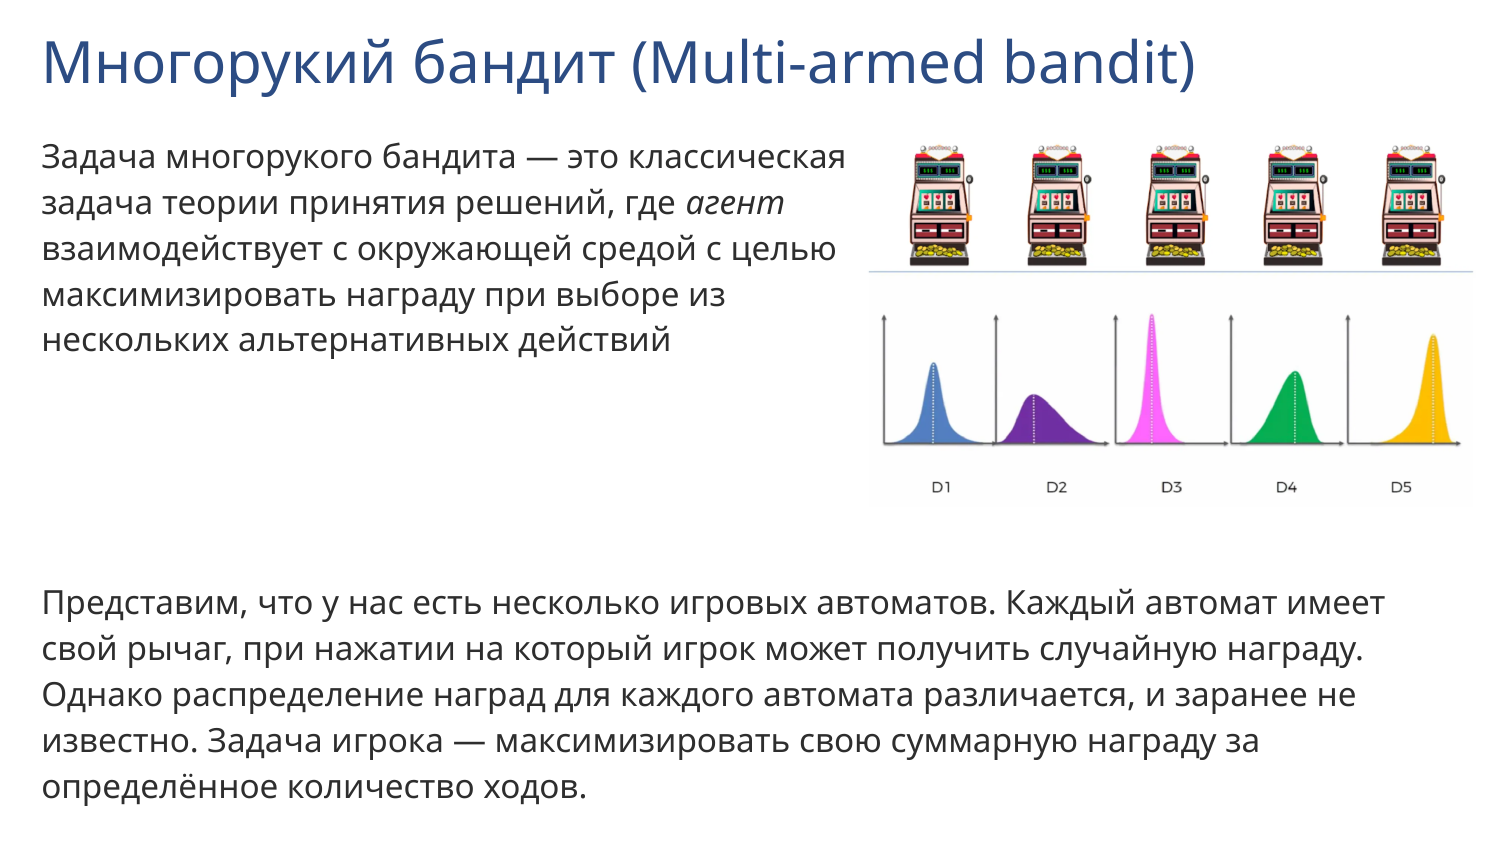

# Многорукий бандит (Multi-armed bandit)
Задача многорукого бандита — это классическая задача теории принятия решений, где агент взаимодействует с окружающей средой с целью максимизировать награду при выборе из нескольких альтернативных действий
Представим, что у нас есть несколько игровых автоматов. Каждый автомат имеет свой рычаг, при нажатии на который игрок может получить случайную награду. Однако распределение наград для каждого автомата различается, и заранее не известно. Задача игрока — максимизировать свою суммарную награду за определённое количество ходов.